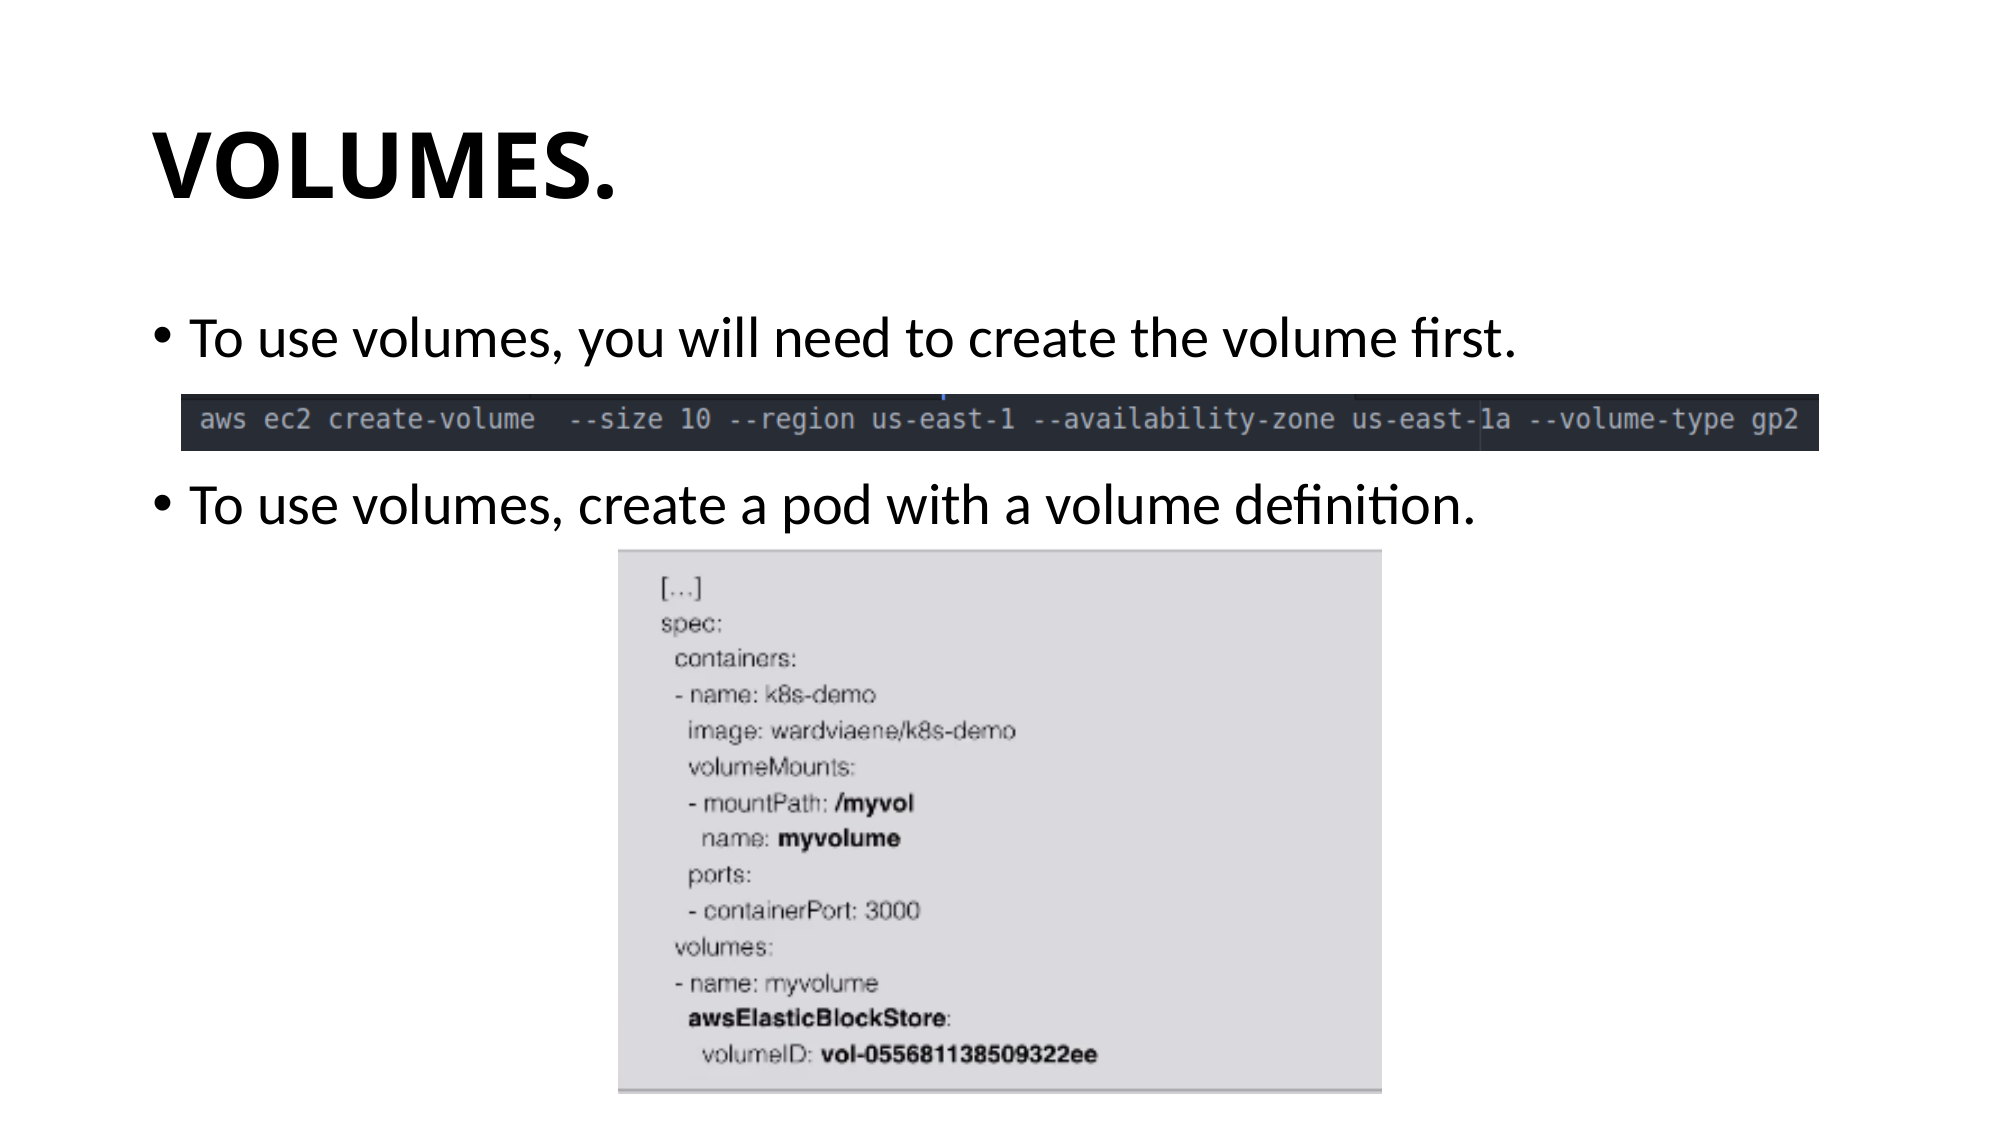

# VOLUMES.
To use volumes, you will need to create the volume first.
To use volumes, create a pod with a volume definition.